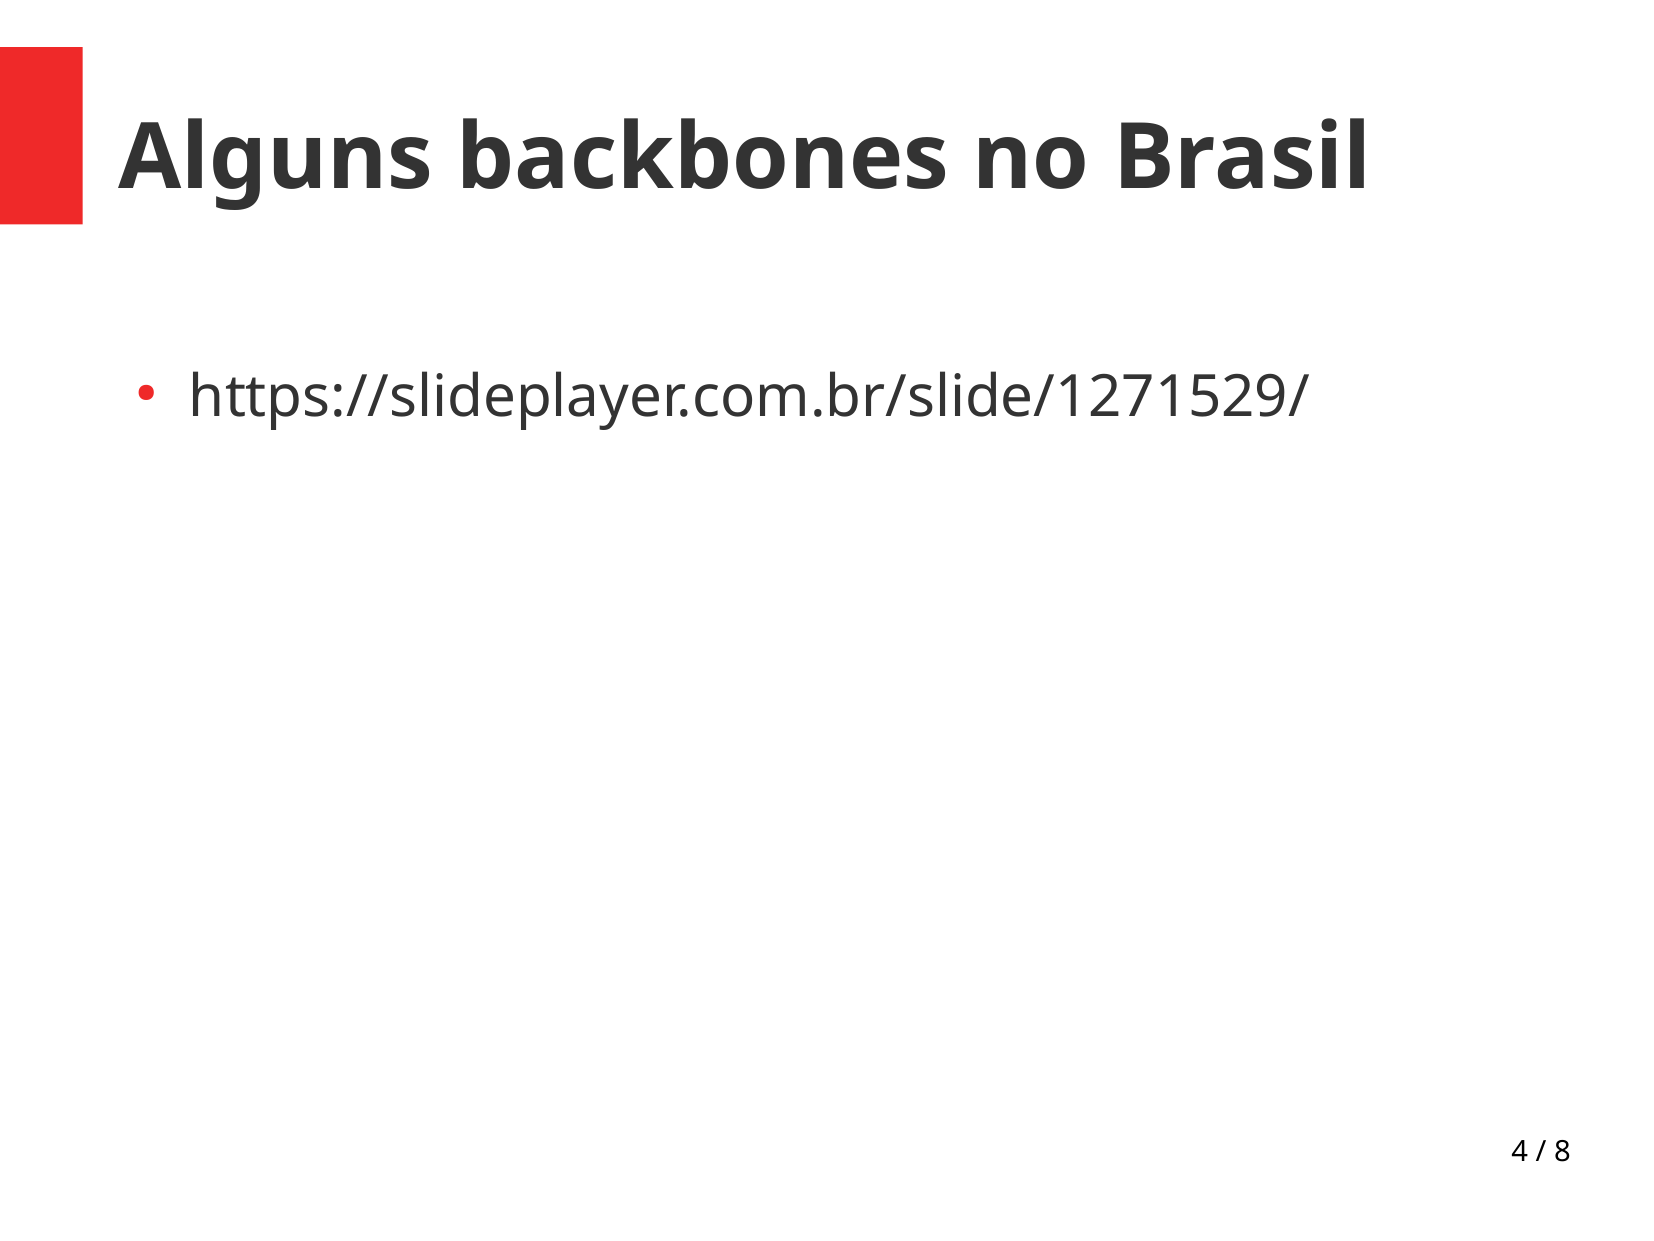

# Alguns backbones no Brasil
https://slideplayer.com.br/slide/1271529/
4